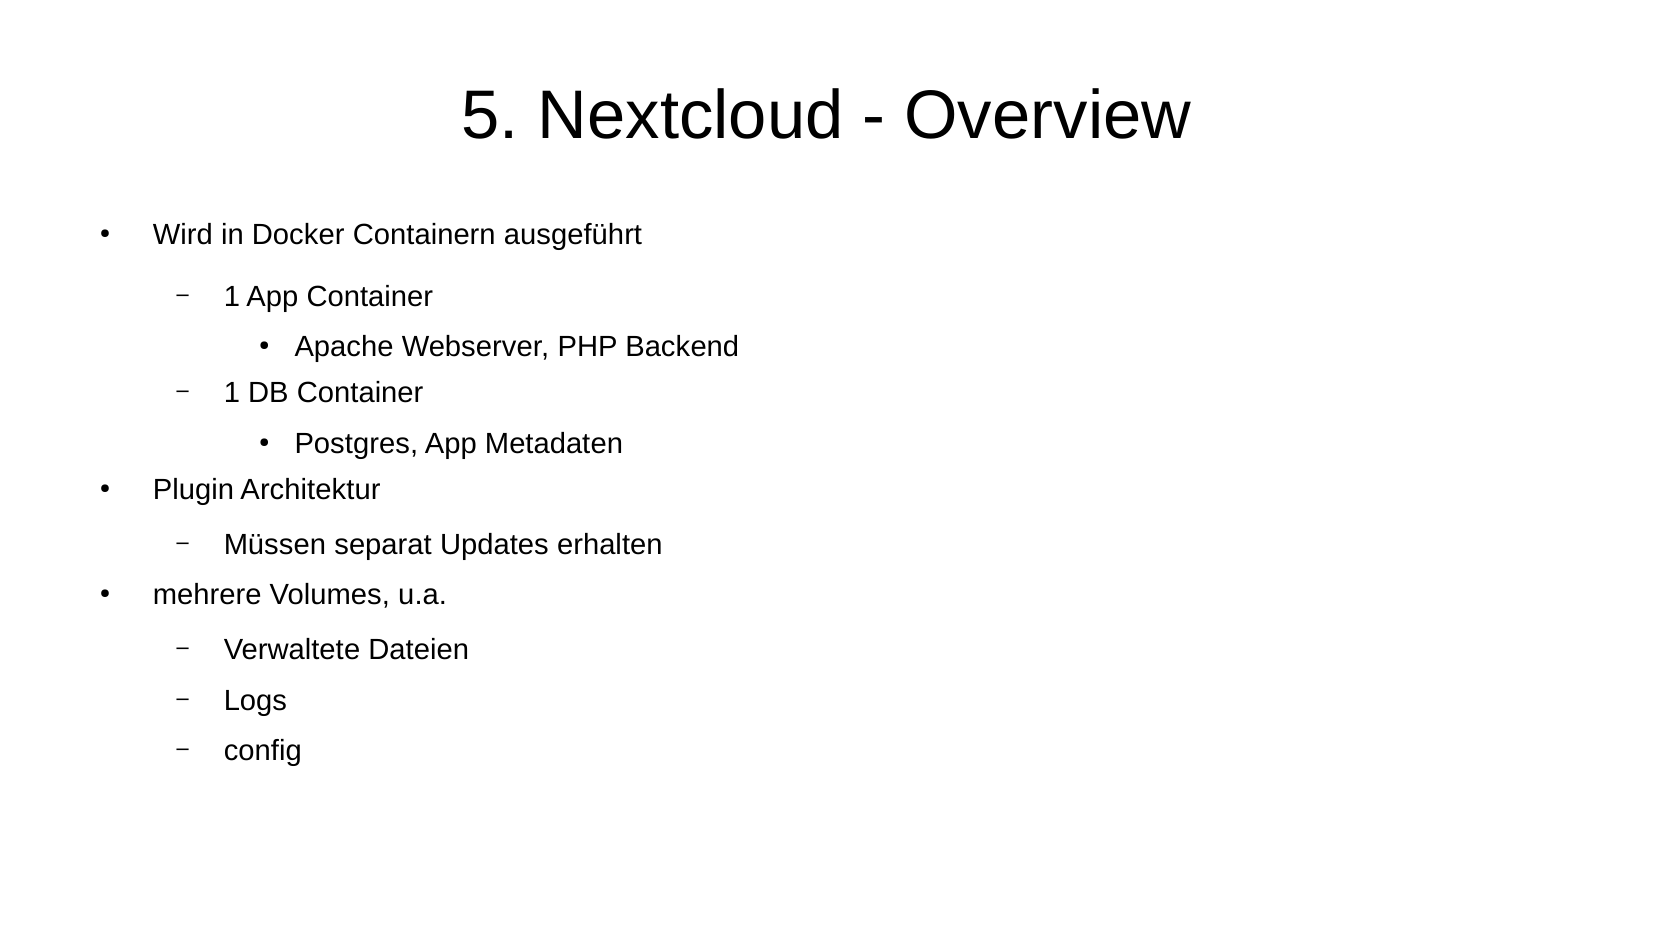

5. Nextcloud - Overview
# Wird in Docker Containern ausgeführt
1 App Container
Apache Webserver, PHP Backend
1 DB Container
Postgres, App Metadaten
Plugin Architektur
Müssen separat Updates erhalten
mehrere Volumes, u.a.
Verwaltete Dateien
Logs
config